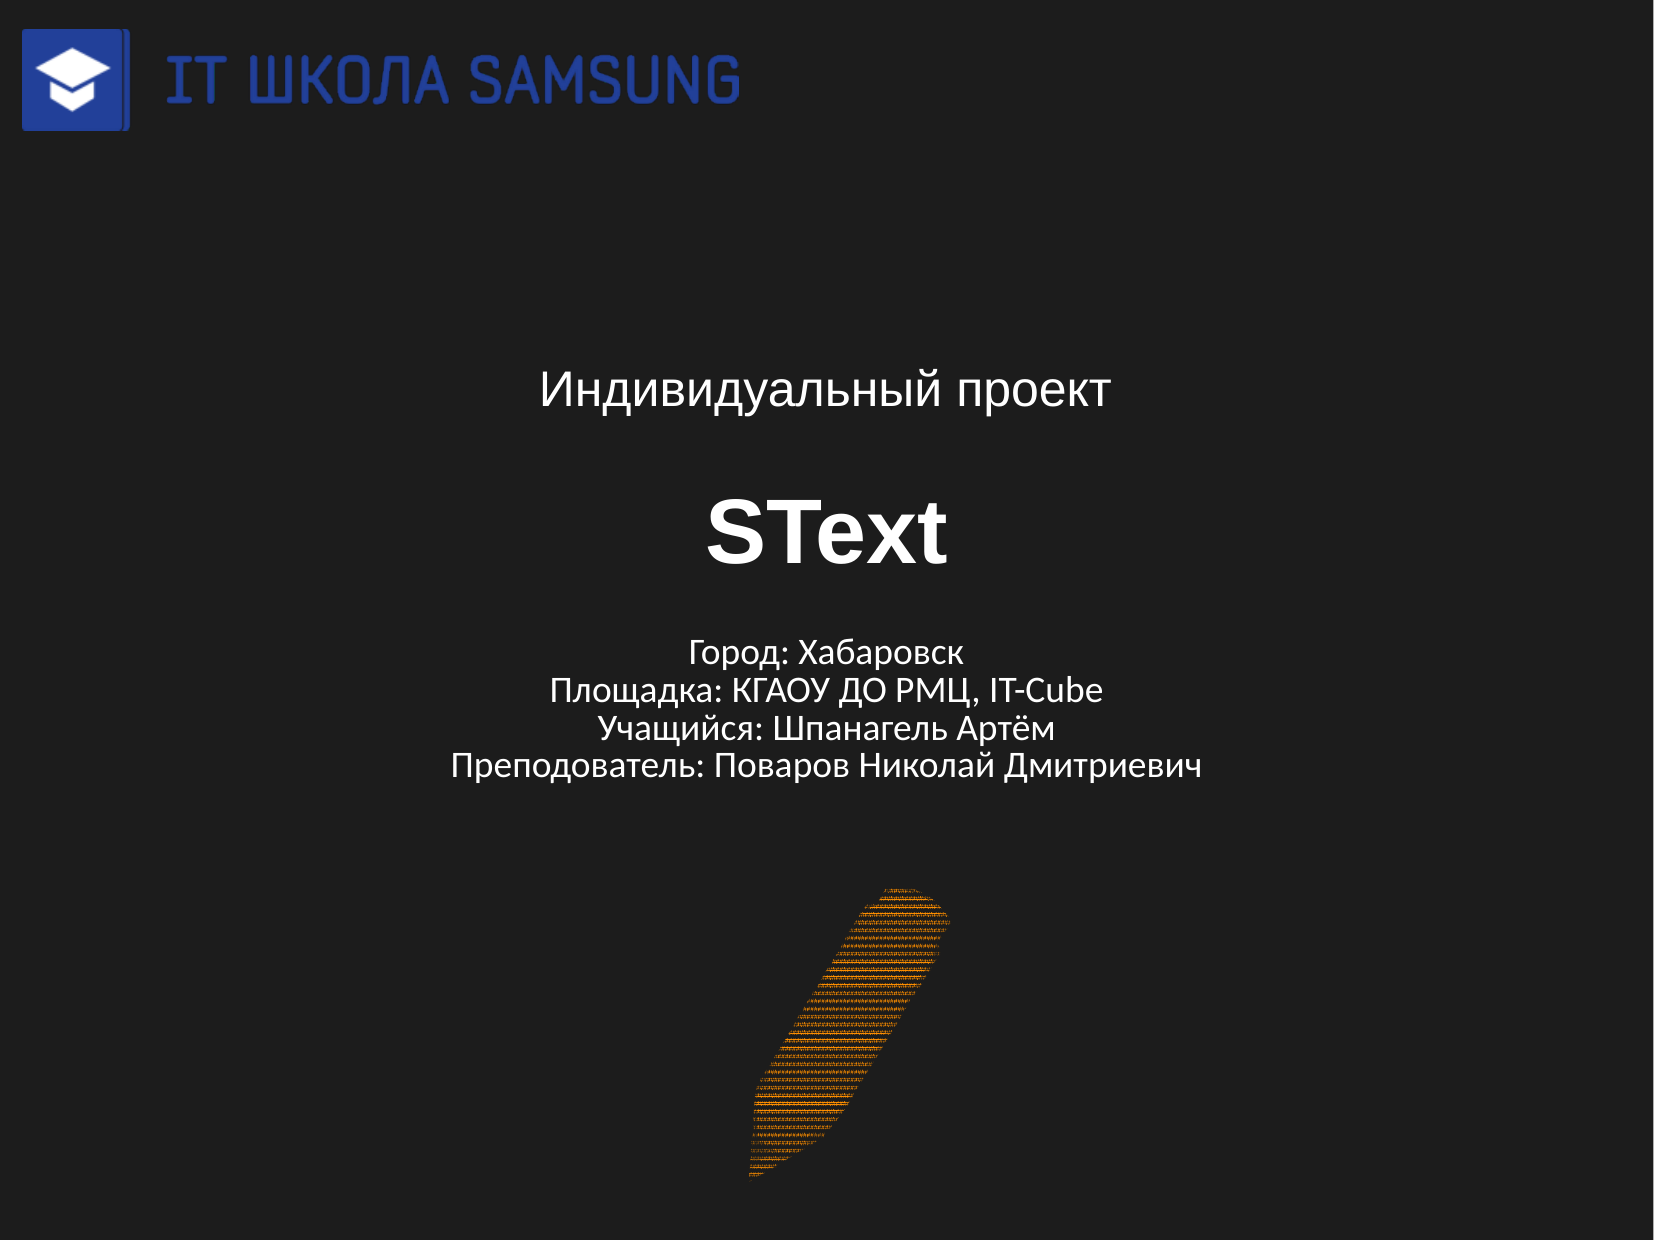

Индивидуальный проект
SText
Город: Хабаровск
Площадка: КГАОУ ДО РМЦ, IT-Cube
Учащийся: Шпанагель Артём
Преподователь: Поваров Николай Дмитриевич